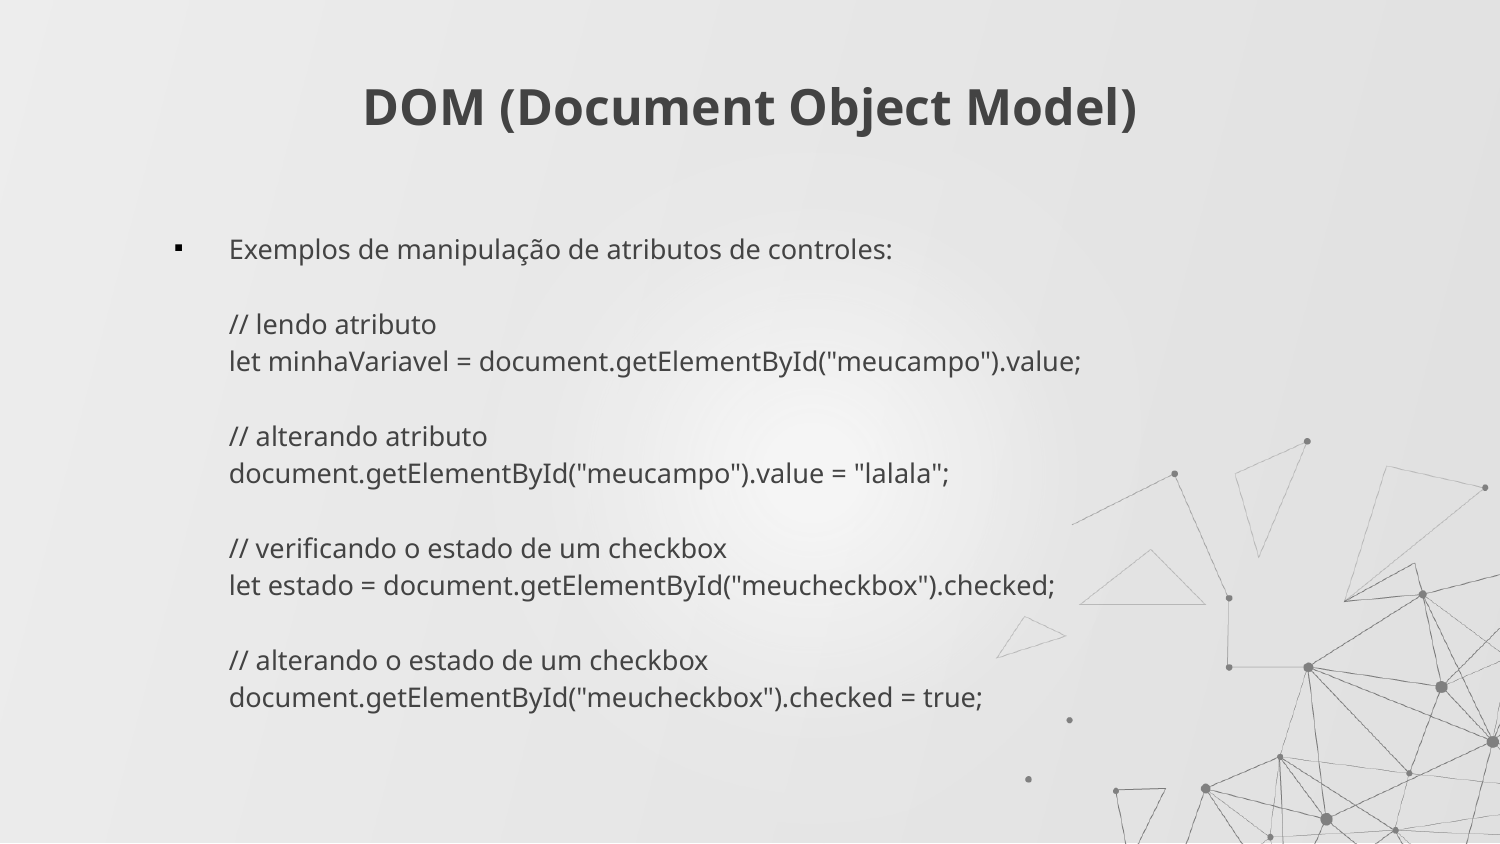

DOM (Document Object Model)
# Exemplos de manipulação de atributos de controles:
// lendo atributo
let minhaVariavel = document.getElementById("meucampo").value;
// alterando atributo
document.getElementById("meucampo").value = "lalala";
// verificando o estado de um checkbox
let estado = document.getElementById("meucheckbox").checked;
// alterando o estado de um checkbox
document.getElementById("meucheckbox").checked = true;